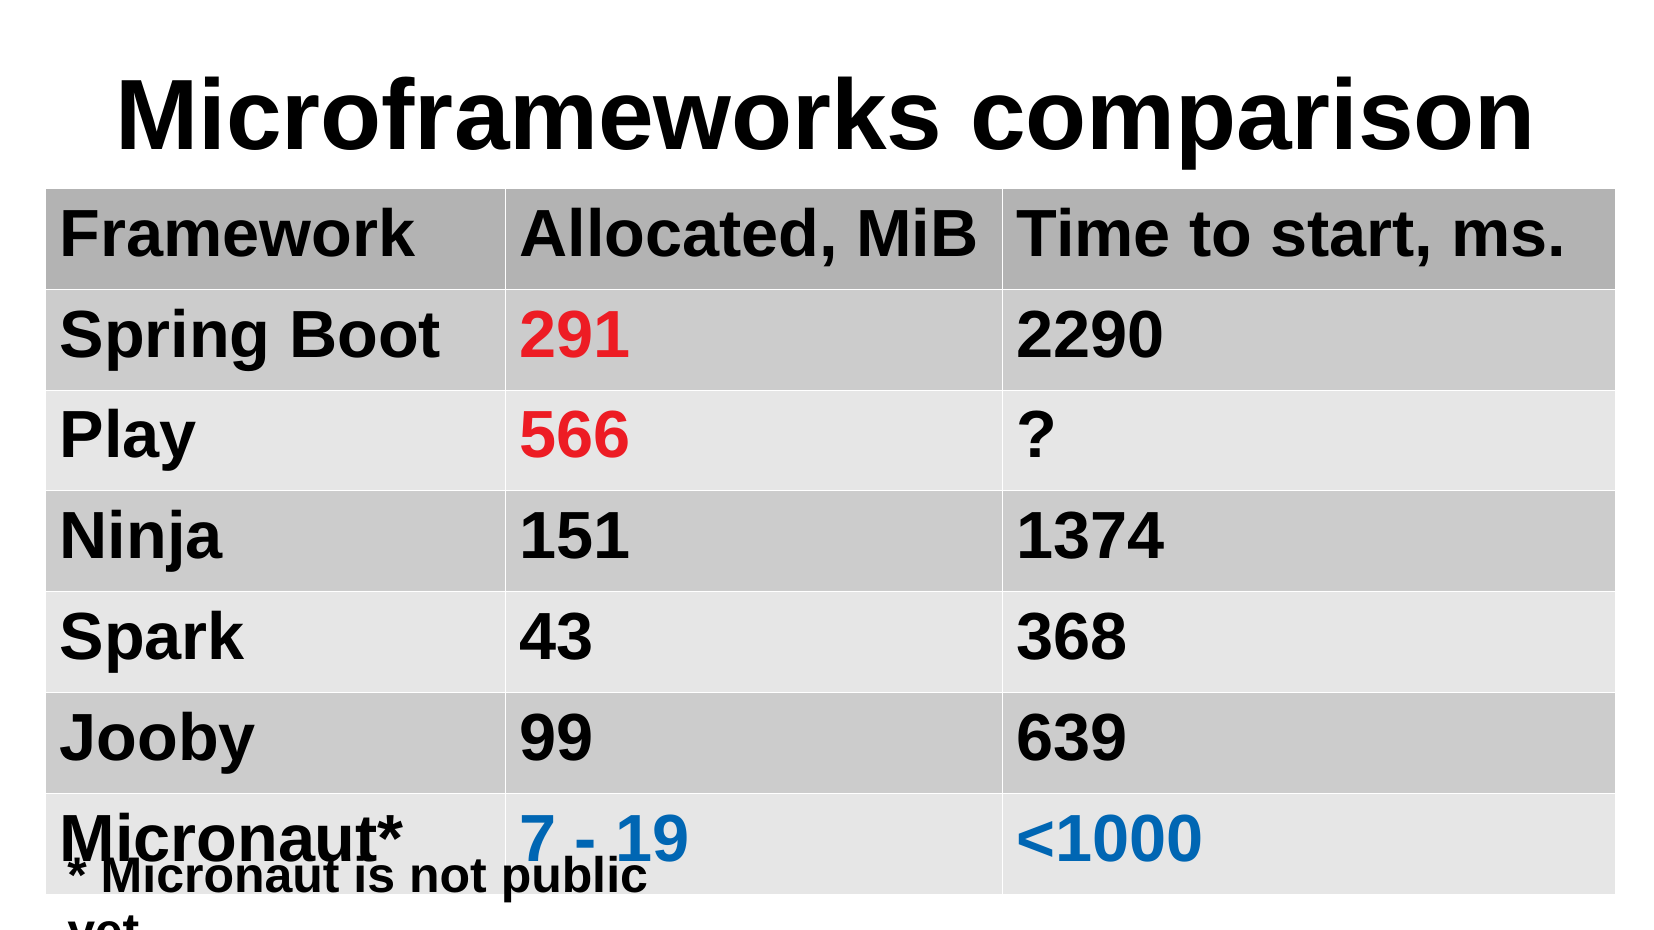

# Microframeworks comparison
| Framework | Allocated, MiB | Time to start, ms. |
| --- | --- | --- |
| Spring Boot | 291 | 2290 |
| Play | 566 | ? |
| Ninja | 151 | 1374 |
| Spark | 43 | 368 |
| Jooby | 99 | 639 |
| Micronaut\* | 7 - 19 | <1000 |
* Micronaut is not public yet